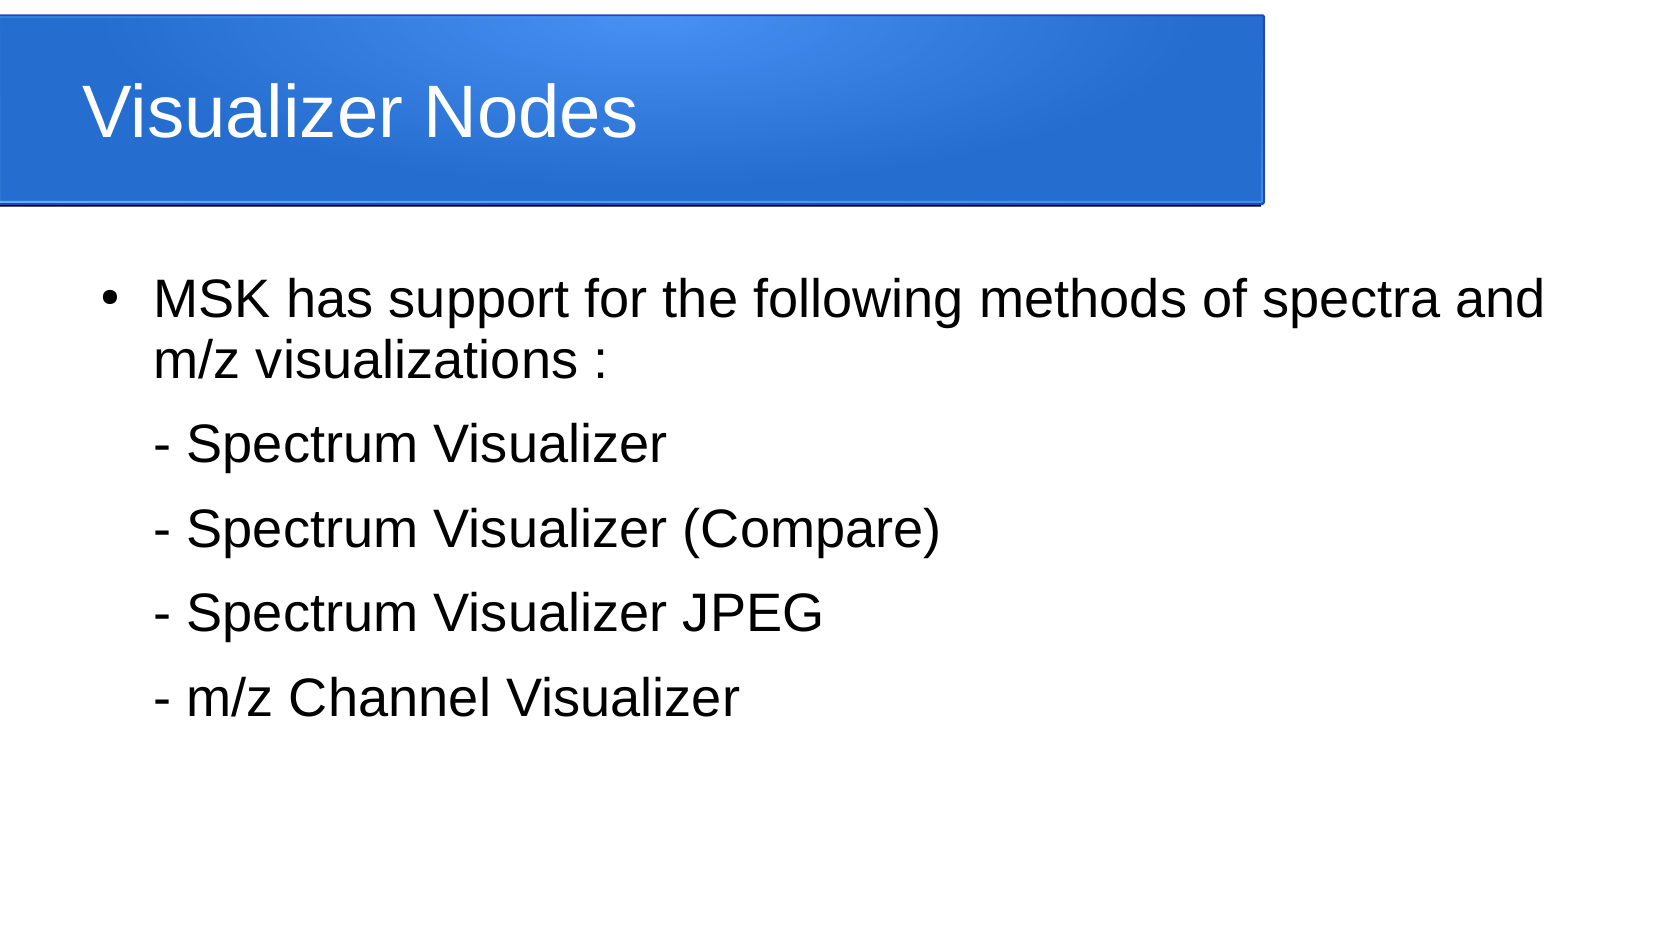

# Visualizer Nodes
MSK has support for the following methods of spectra and m/z visualizations :
- Spectrum Visualizer
- Spectrum Visualizer (Compare)
- Spectrum Visualizer JPEG
- m/z Channel Visualizer